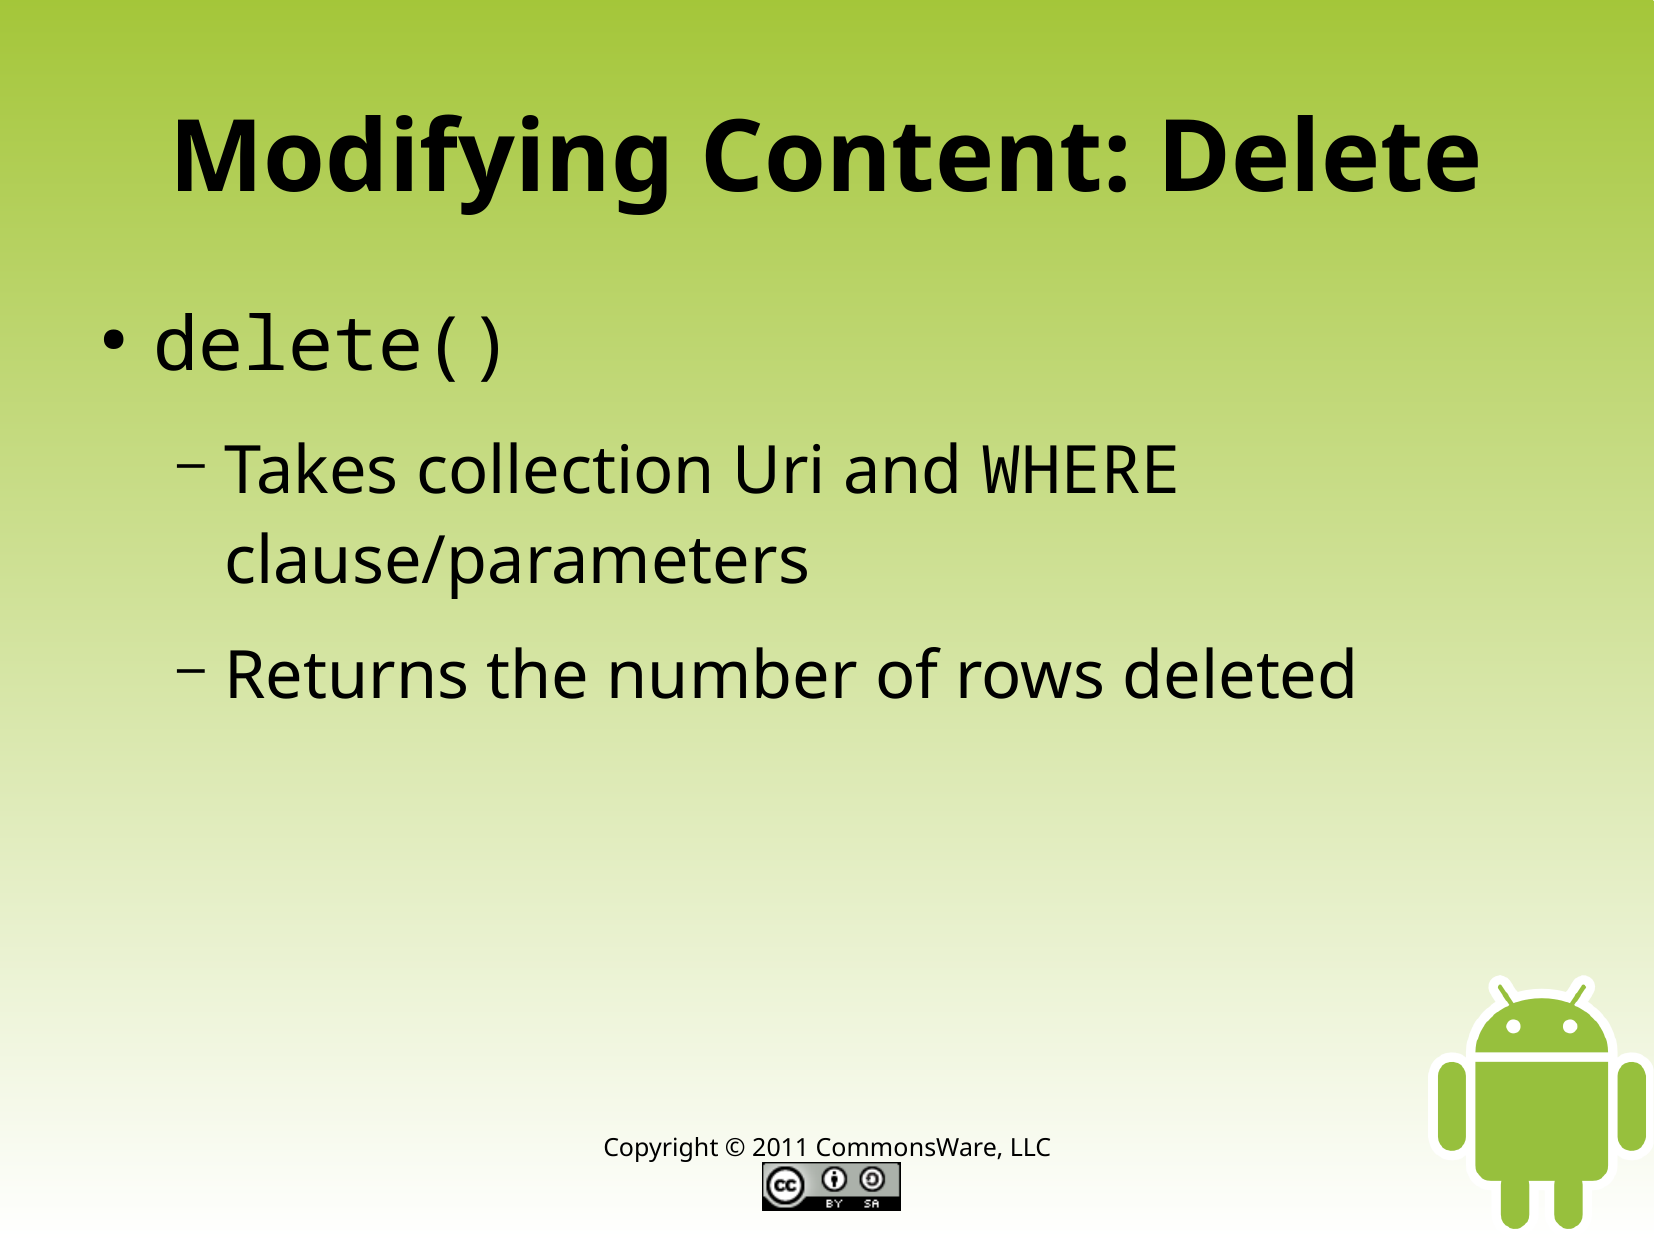

# Modifying Content: Delete
delete()
Takes collection Uri and WHERE clause/parameters
Returns the number of rows deleted